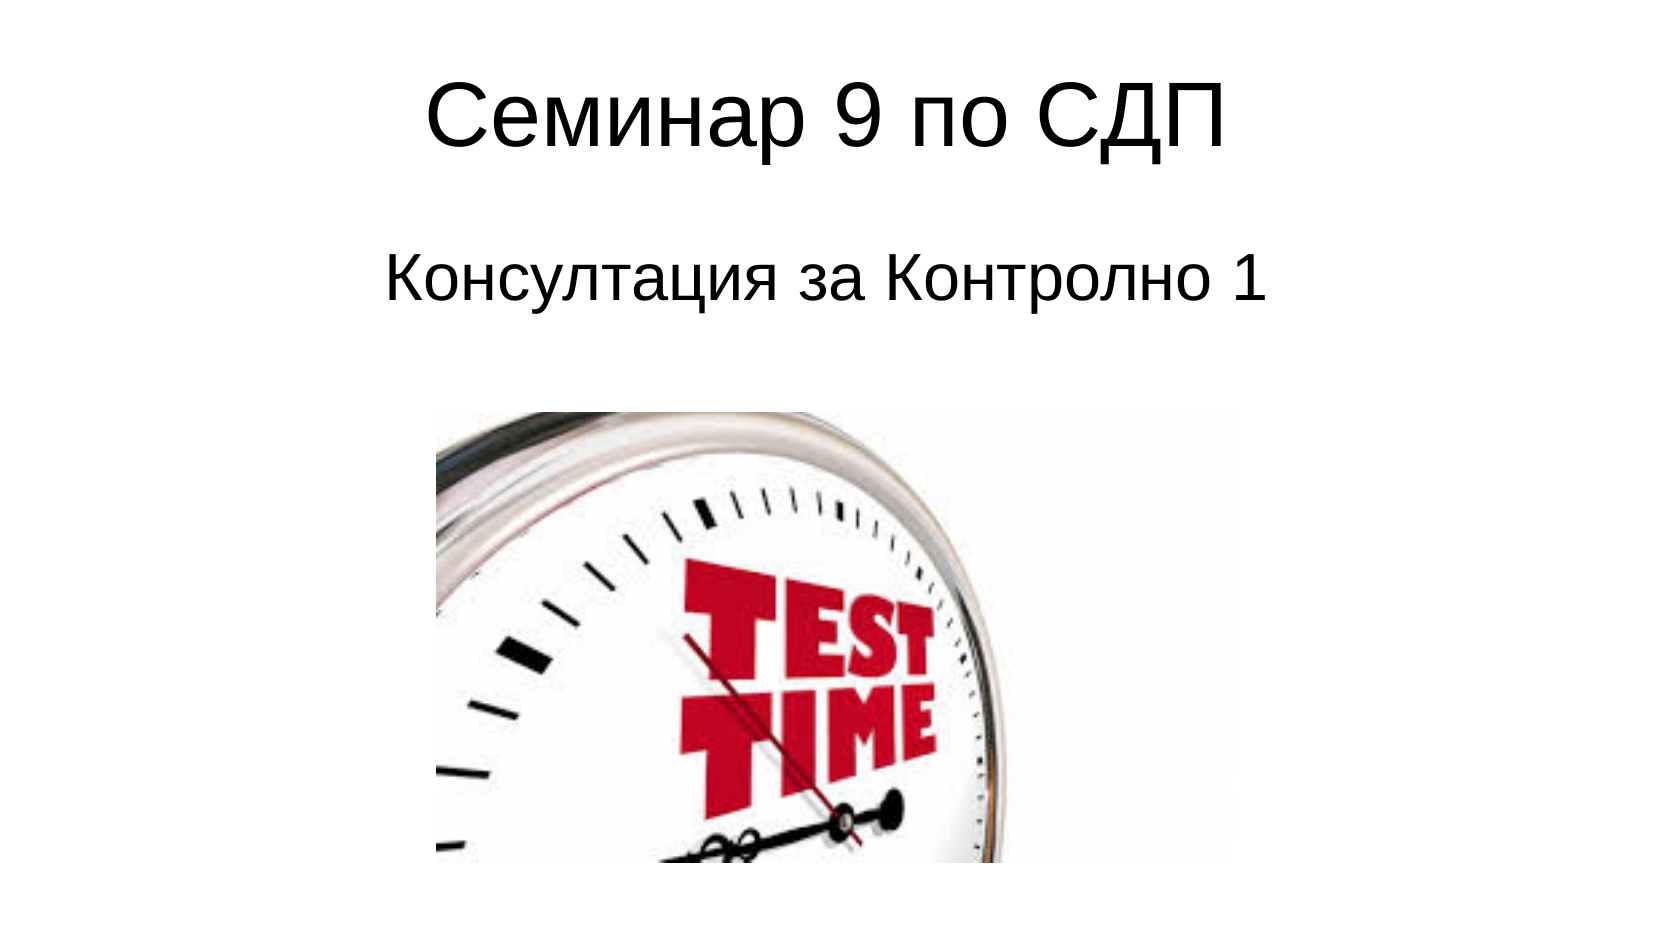

# Семинар 9 по СДП
Консултация за Контролно 1